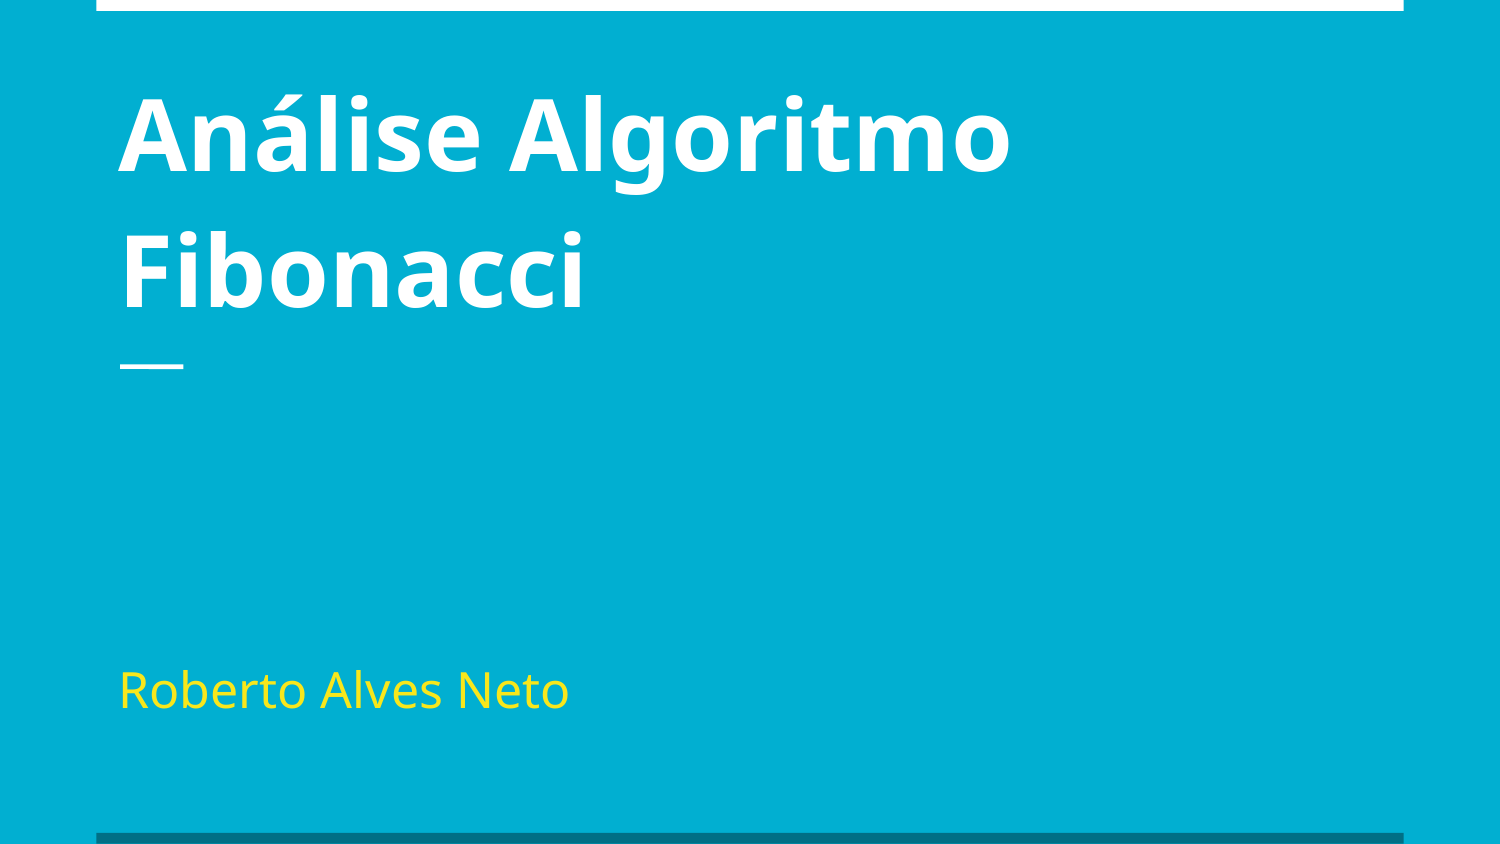

# Análise Algoritmo Fibonacci
Roberto Alves Neto